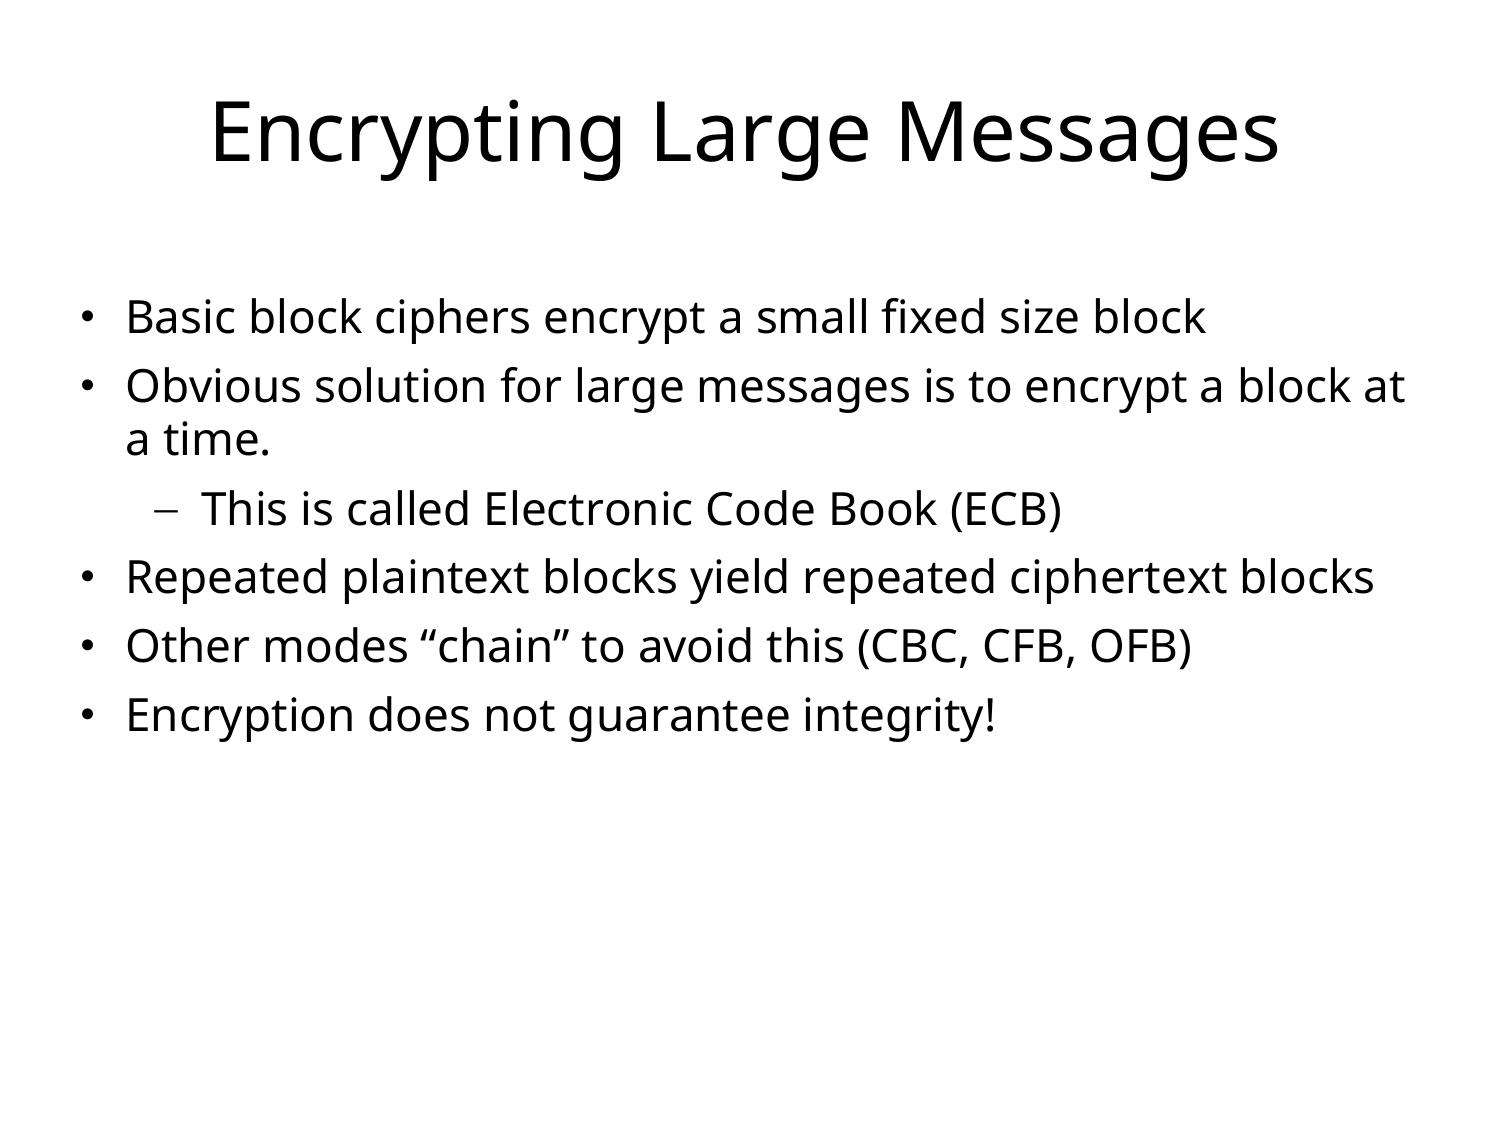

# Encrypting Large Messages
Basic block ciphers encrypt a small fixed size block
Obvious solution for large messages is to encrypt a block at a time.
This is called Electronic Code Book (ECB)
Repeated plaintext blocks yield repeated ciphertext blocks
Other modes “chain” to avoid this (CBC, CFB, OFB)
Encryption does not guarantee integrity!